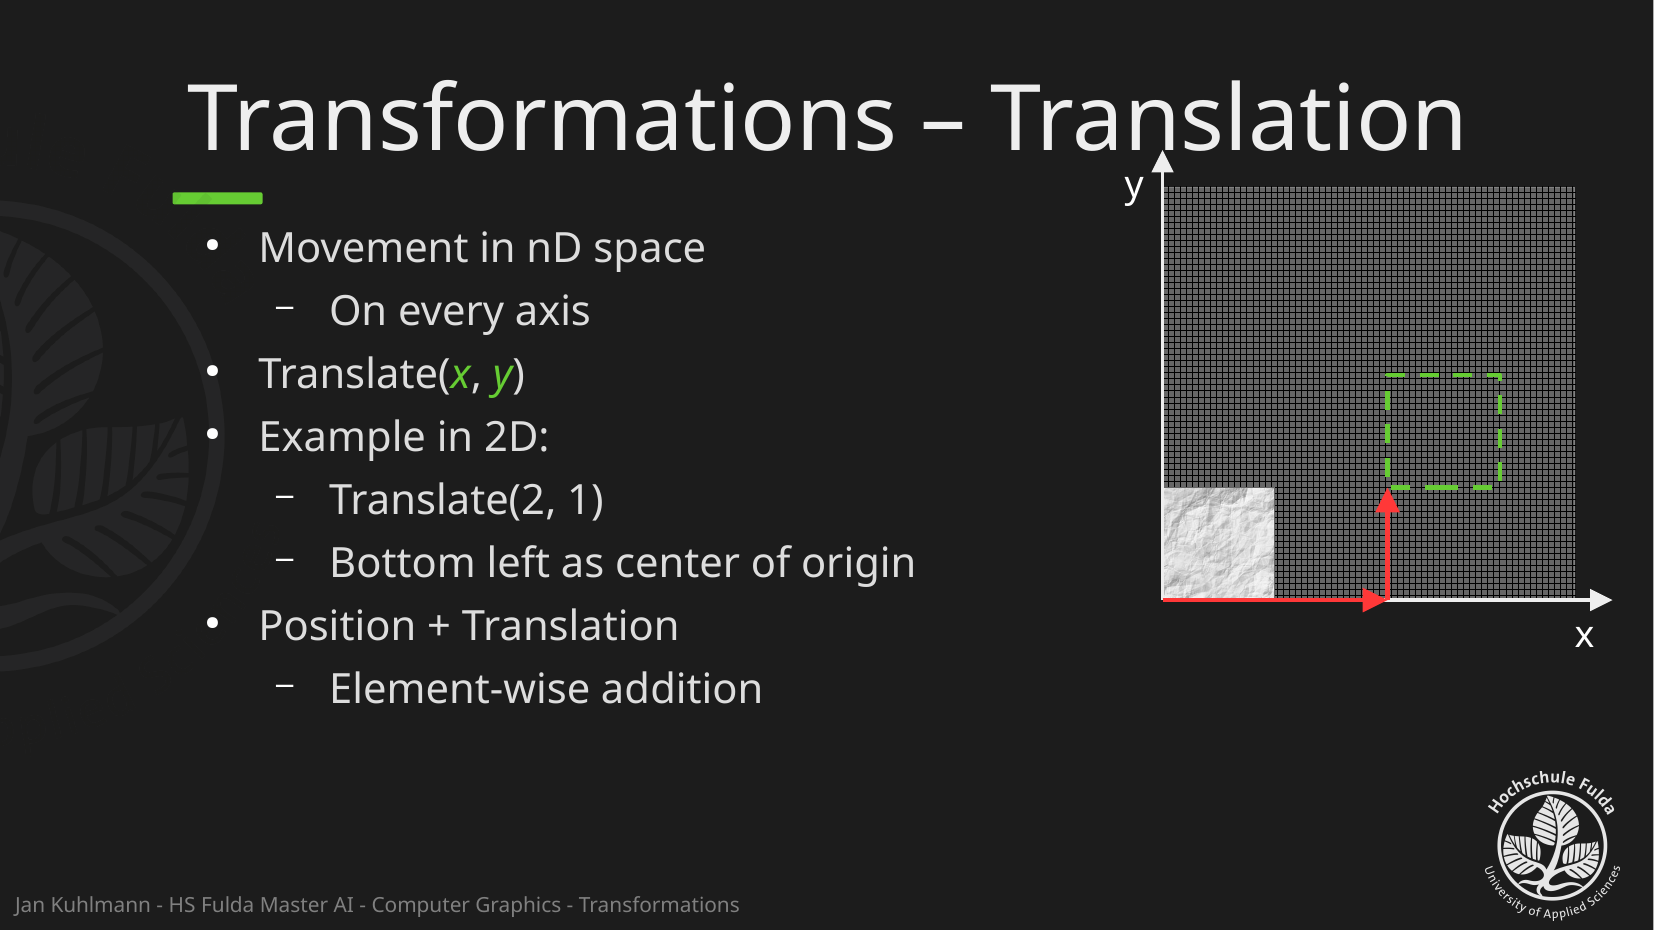

# Transformations – Translation
y
Movement in nD space
On every axis
Translate(x, y)
Example in 2D:
Translate(2, 1)
Bottom left as center of origin
Position + Translation
Element-wise addition
x
Jan Kuhlmann - HS Fulda Master AI - Computer Graphics - Transformations